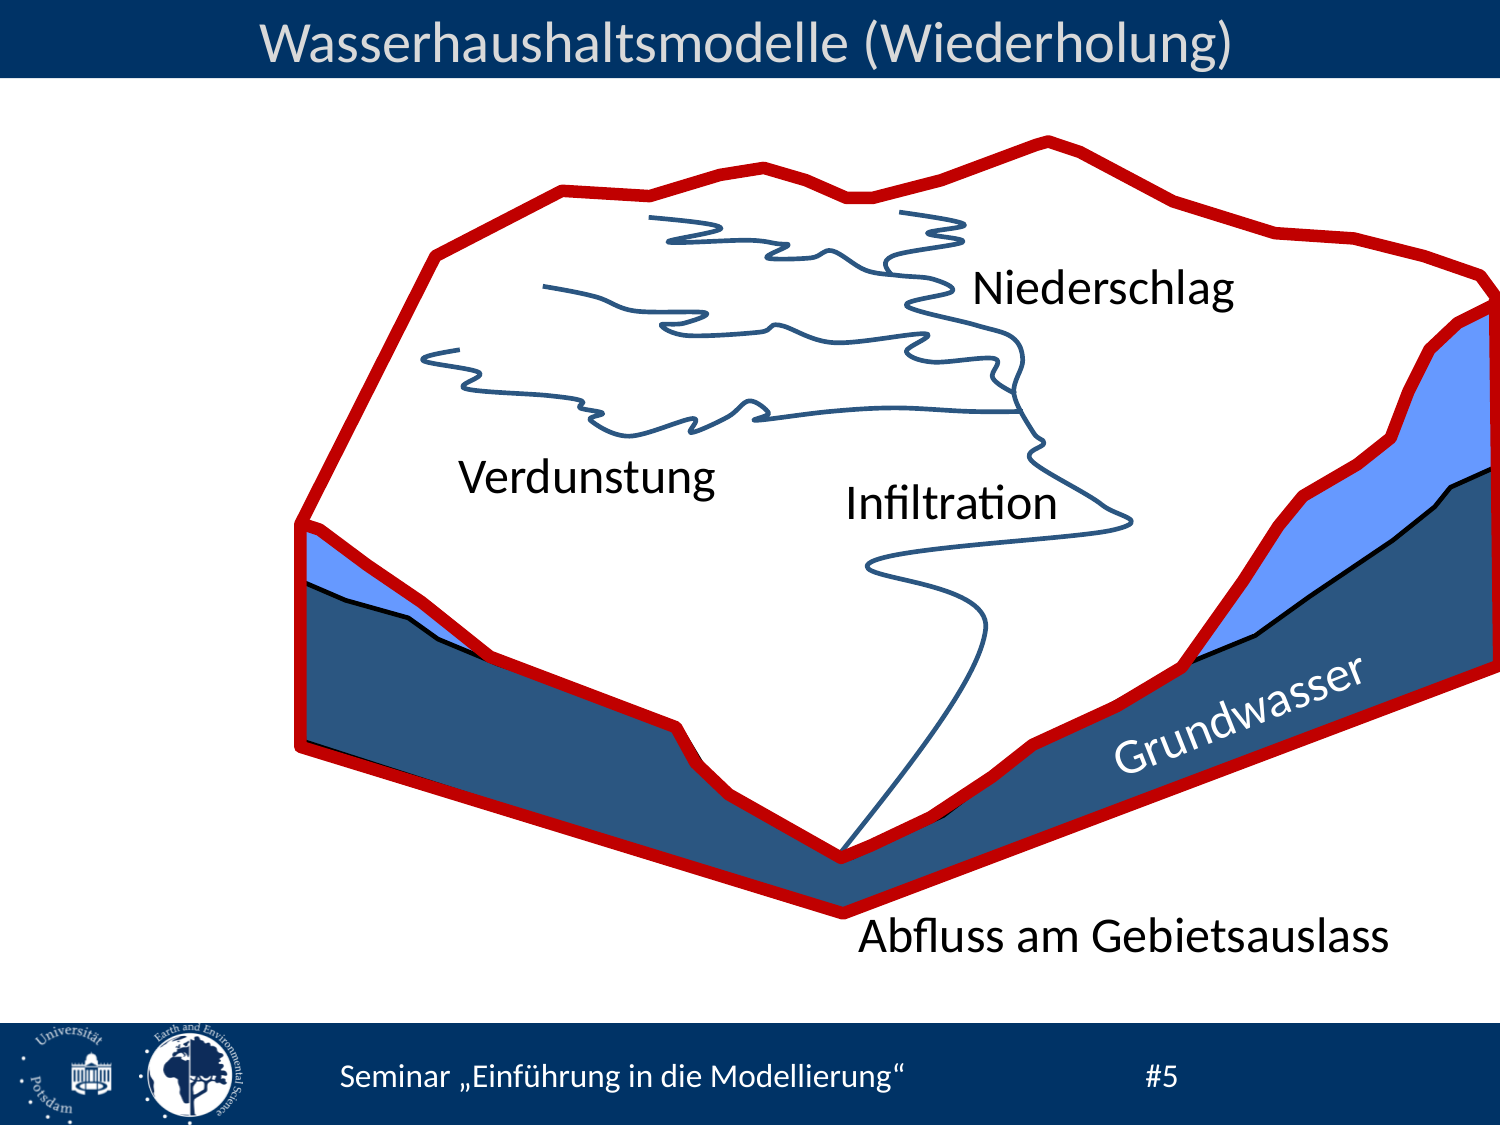

Wasserhaushaltsmodelle (Wiederholung)
Niederschlag
Verdunstung
Infiltration
Grundwasser
Abfluss am Gebietsauslass